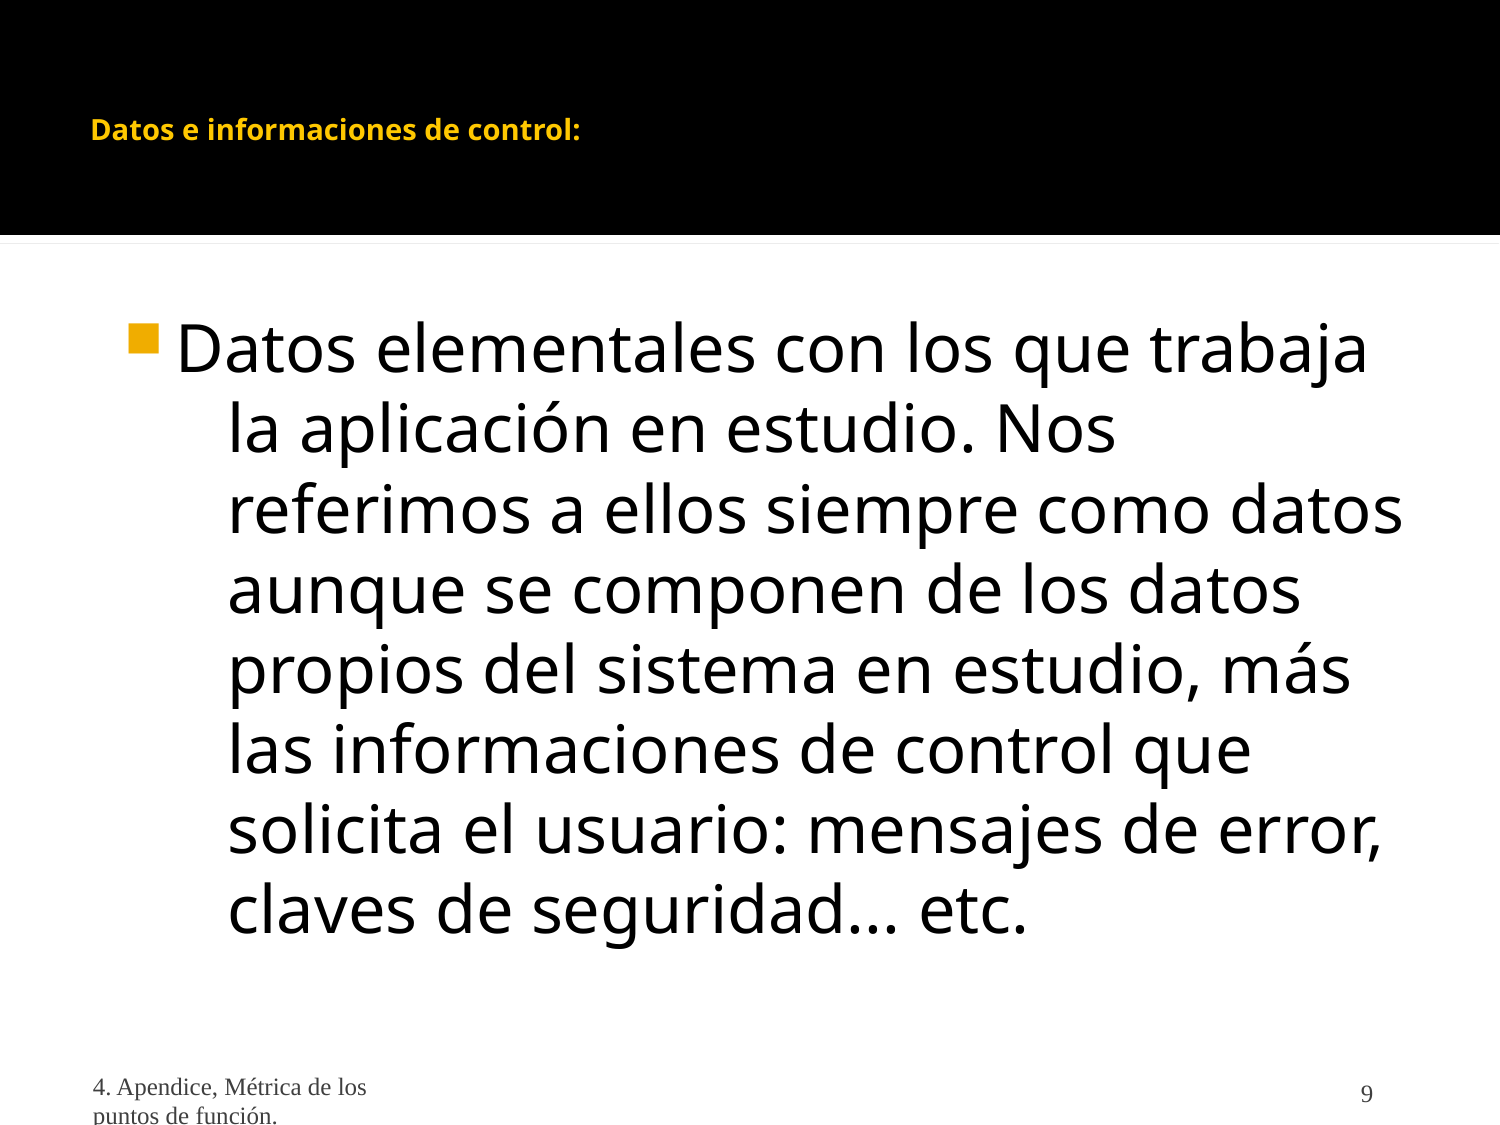

# Datos e informaciones de control:
Datos elementales con los que trabaja la aplicación en estudio. Nos referimos a ellos siempre como datos aunque se componen de los datos propios del sistema en estudio, más las informaciones de control que solicita el usuario: mensajes de error, claves de seguridad... etc.
4. Apendice, Métrica de los puntos de función.
9